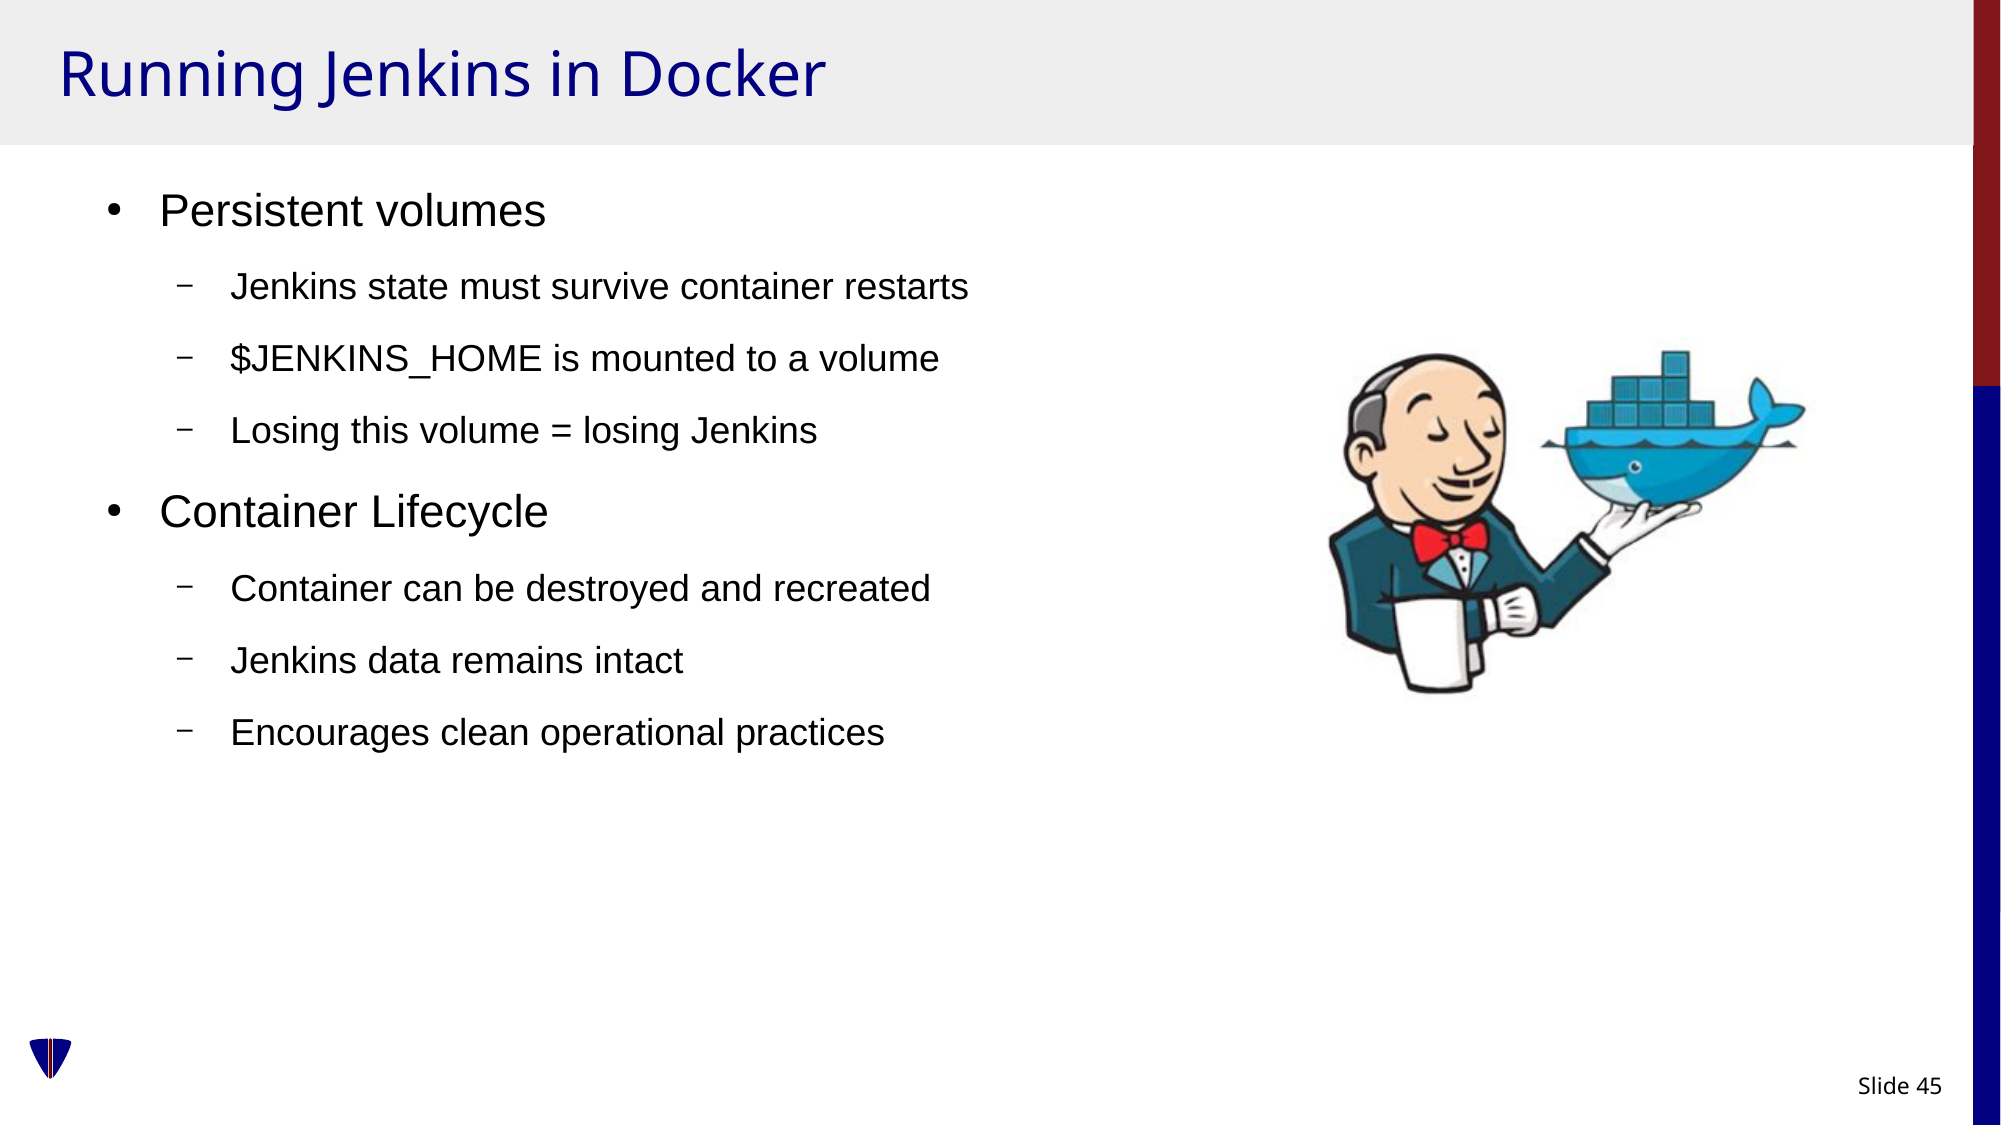

# Running Jenkins in Docker
Persistent volumes
Jenkins state must survive container restarts
$JENKINS_HOME is mounted to a volume
Losing this volume = losing Jenkins
Container Lifecycle
Container can be destroyed and recreated
Jenkins data remains intact
Encourages clean operational practices